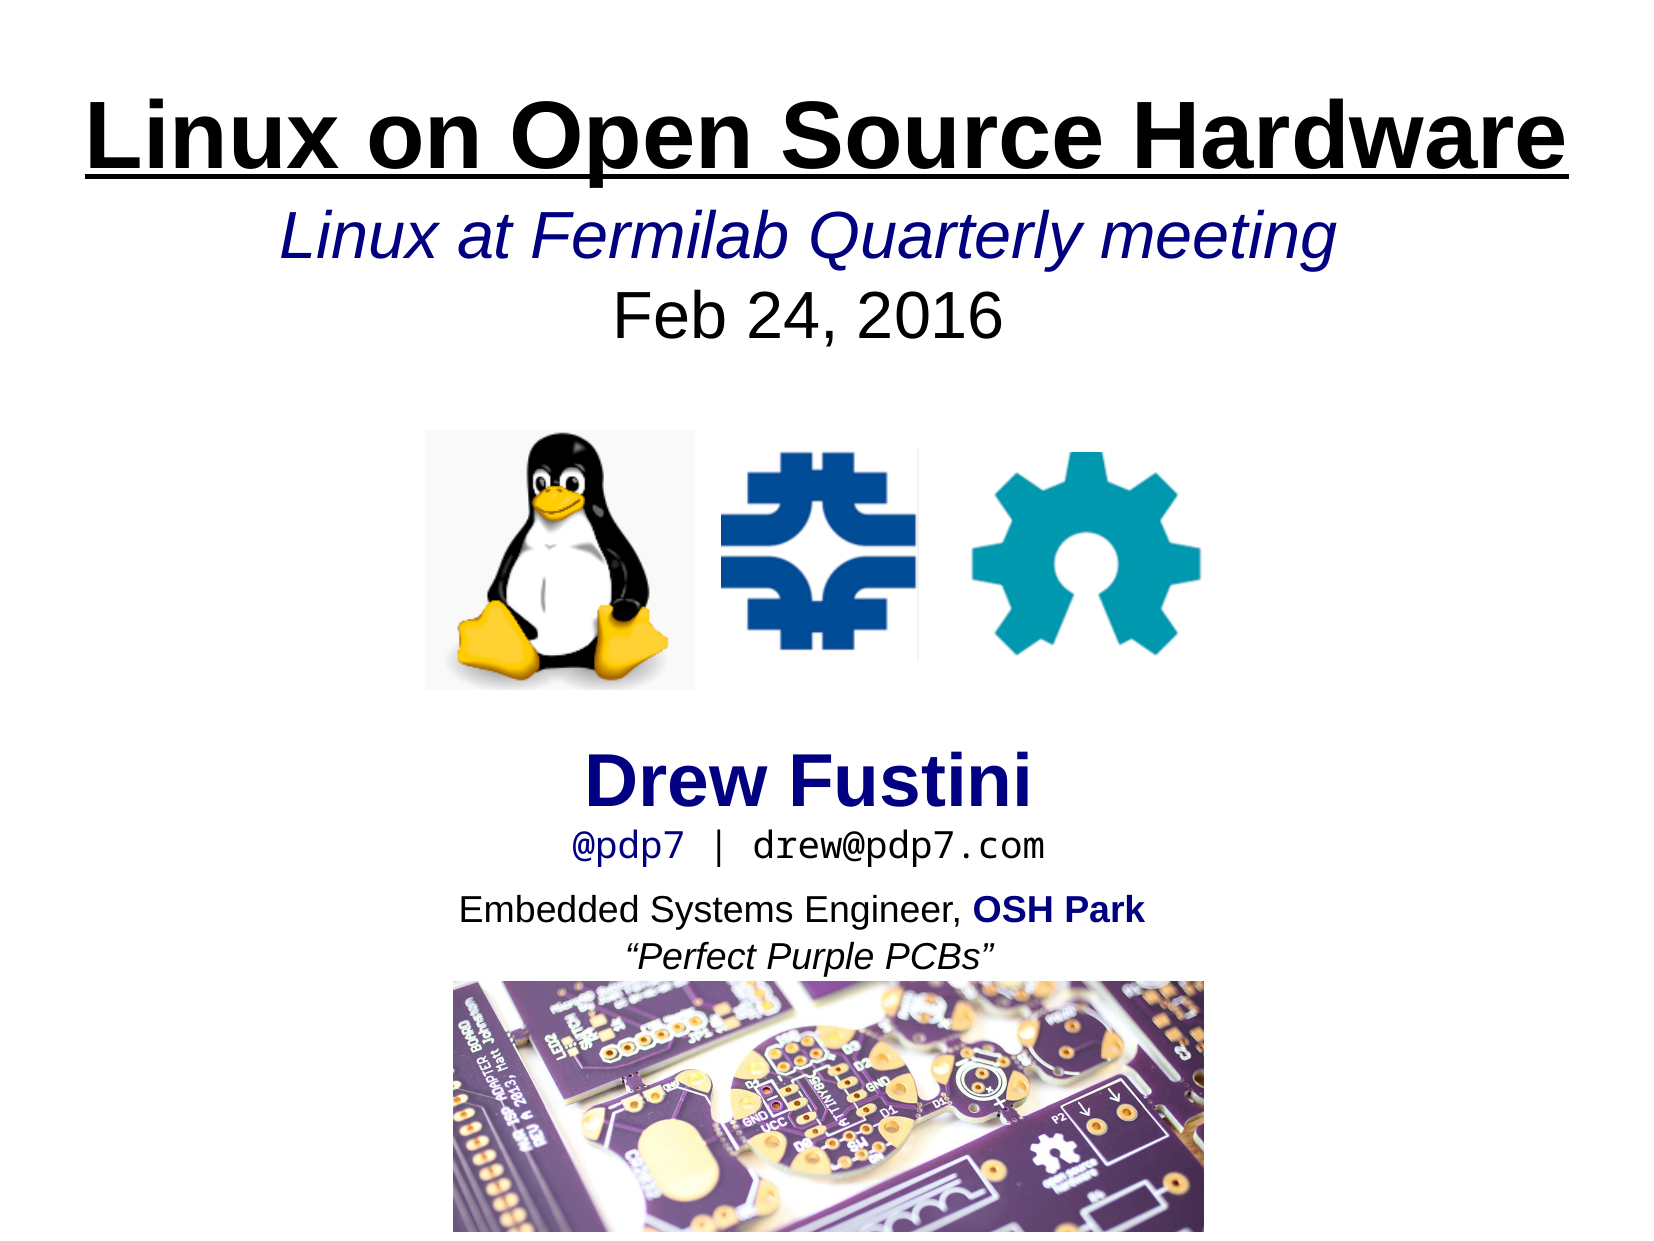

# Linux on Open Source Hardware
Linux at Fermilab Quarterly meeting
Feb 24, 2016
Drew Fustini
@pdp7 | drew@pdp7.com
Embedded Systems Engineer, OSH Park
“Perfect Purple PCBs”